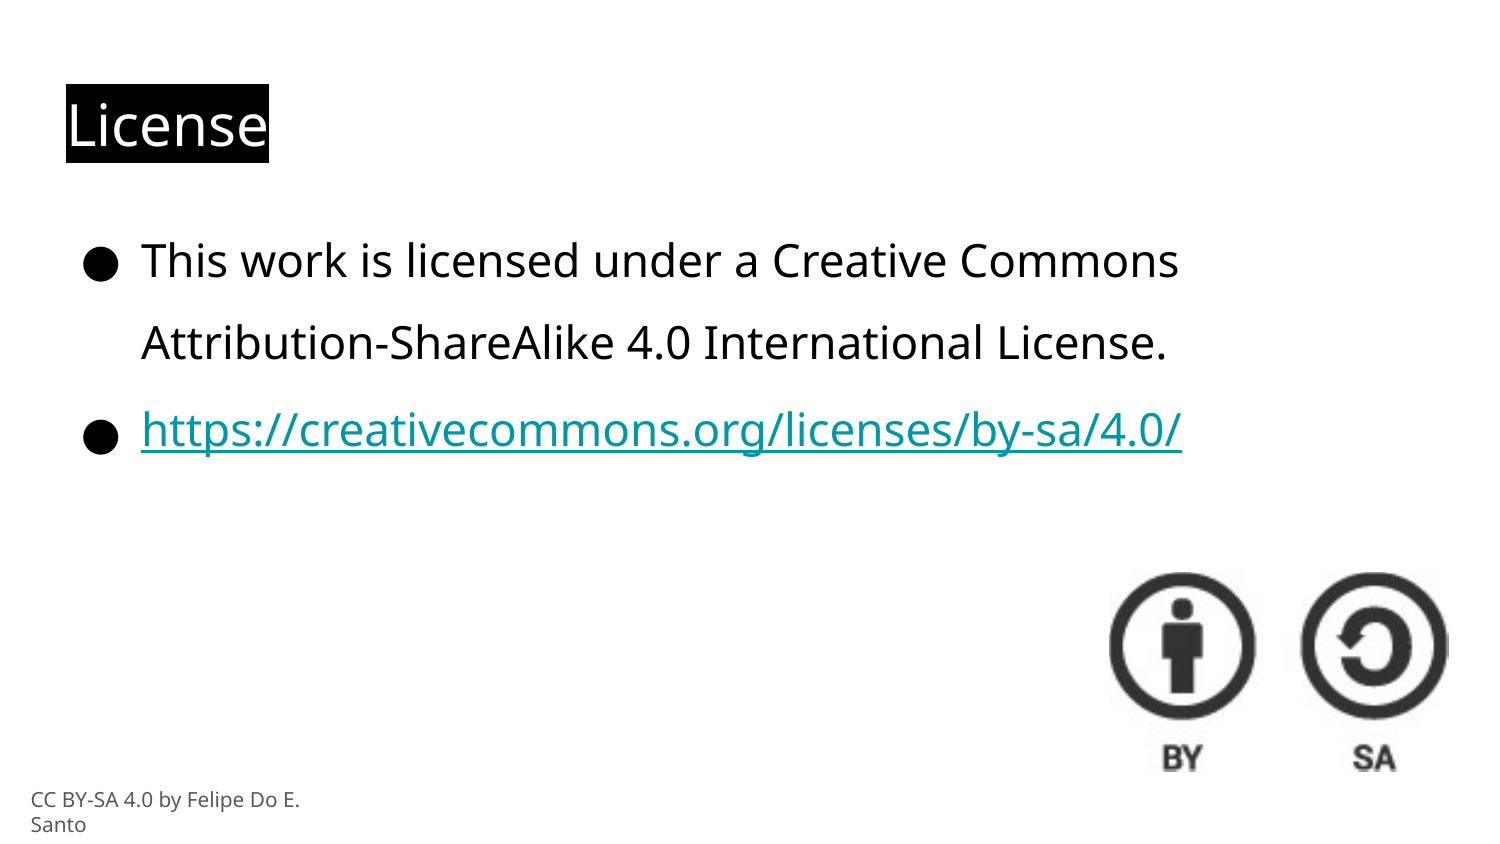

# License
This work is licensed under a Creative Commons Attribution-ShareAlike 4.0 International License.
https://creativecommons.org/licenses/by-sa/4.0/
CC BY-SA 4.0 by Felipe Do E. Santo